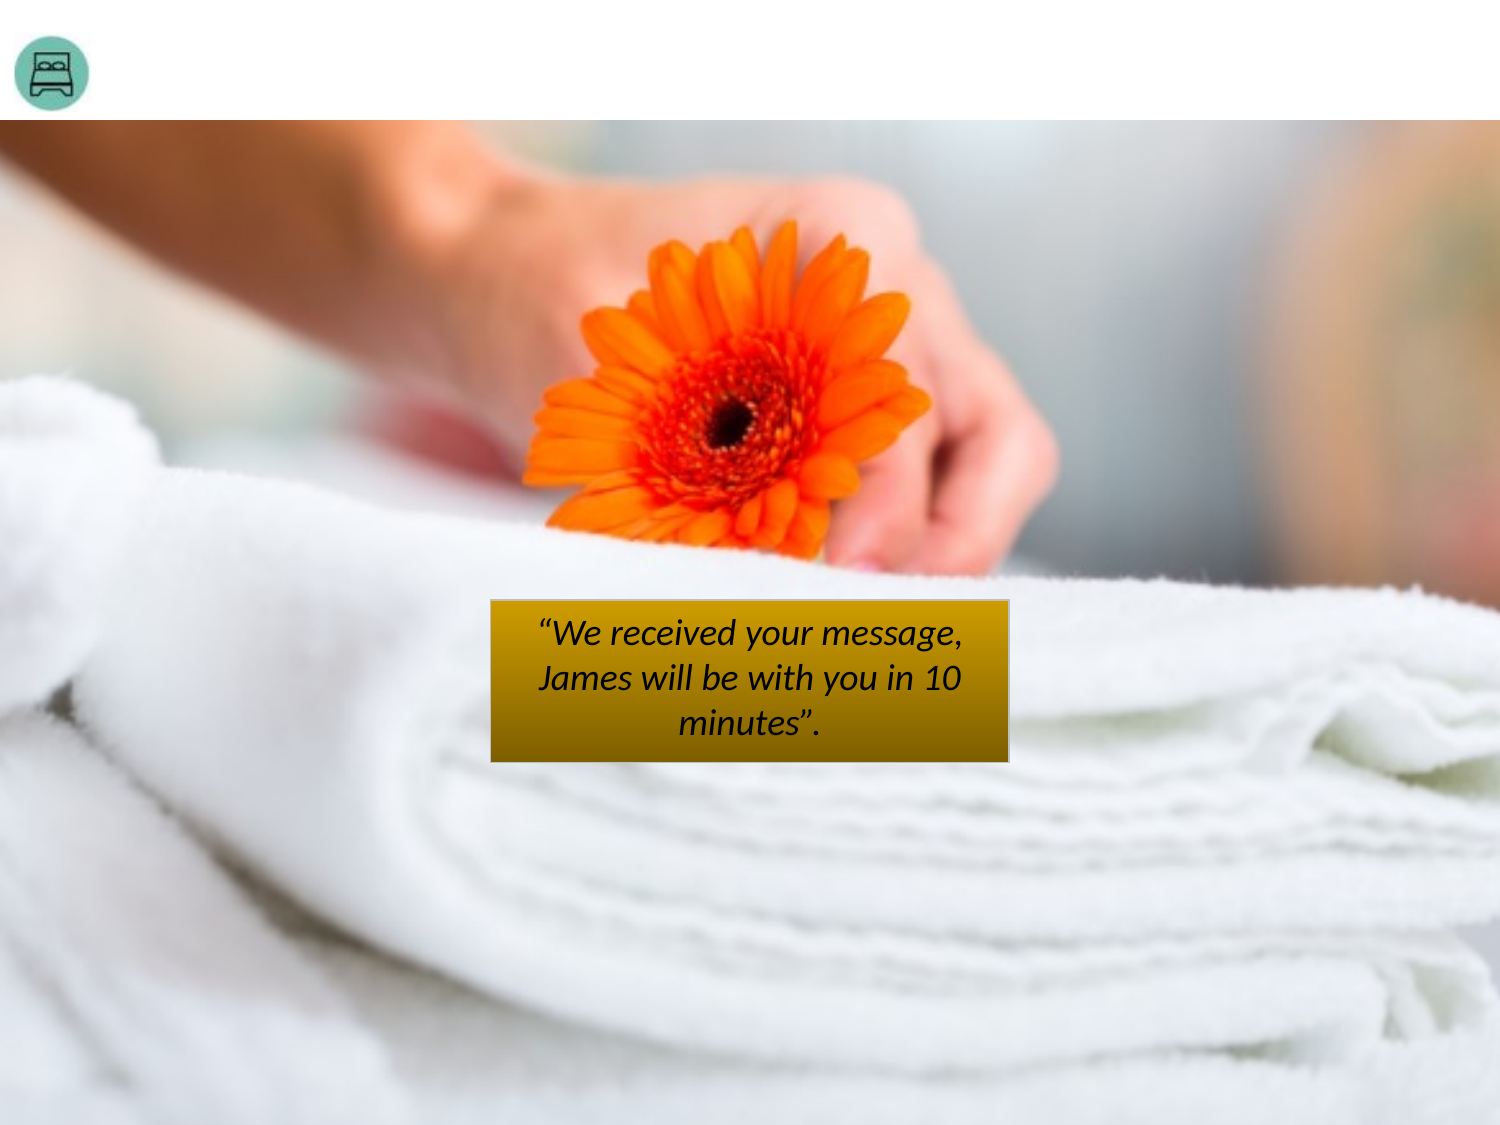

“We received your message, James will be with you in 10 minutes”.